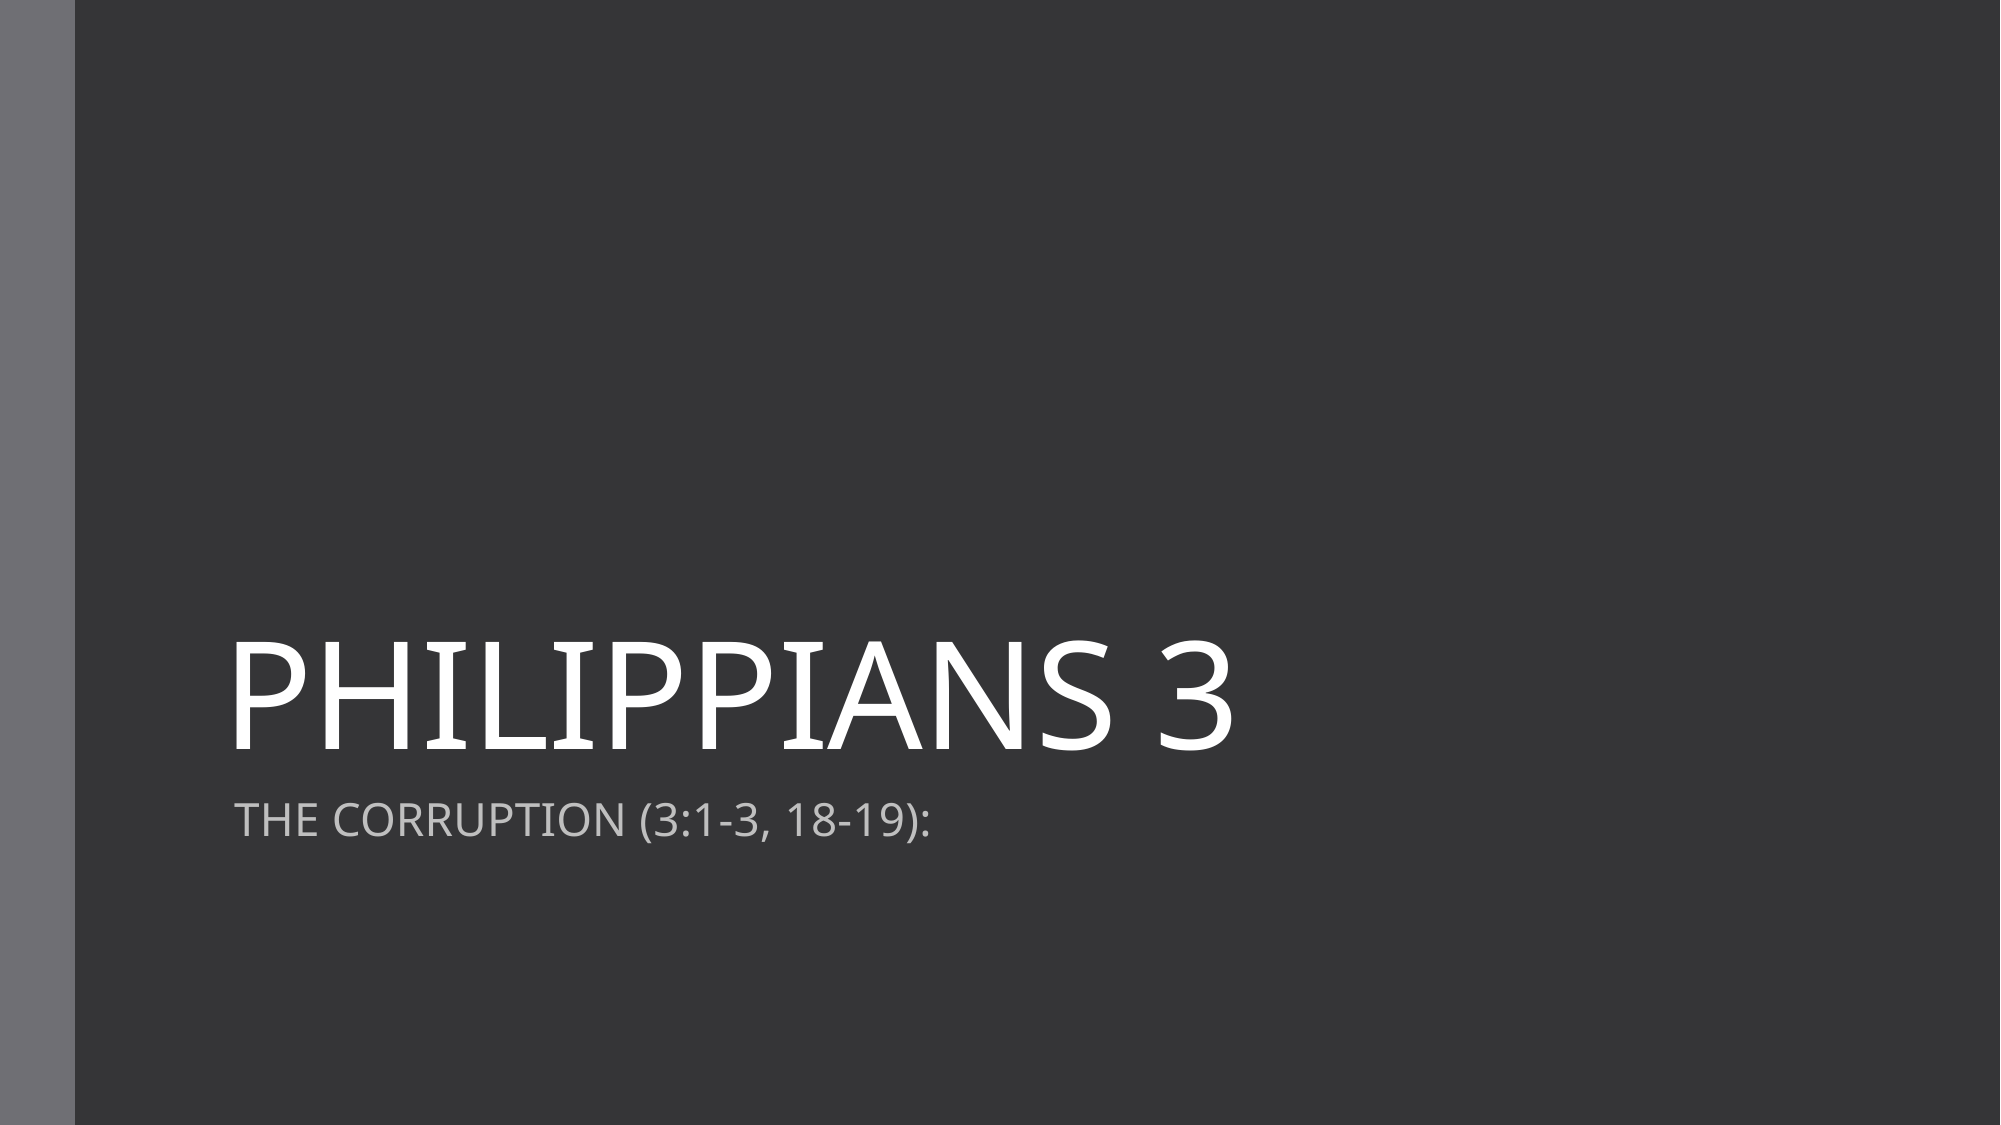

# PHILIPPIANS 3
 THE CORRUPTION (3:1-3, 18-19):